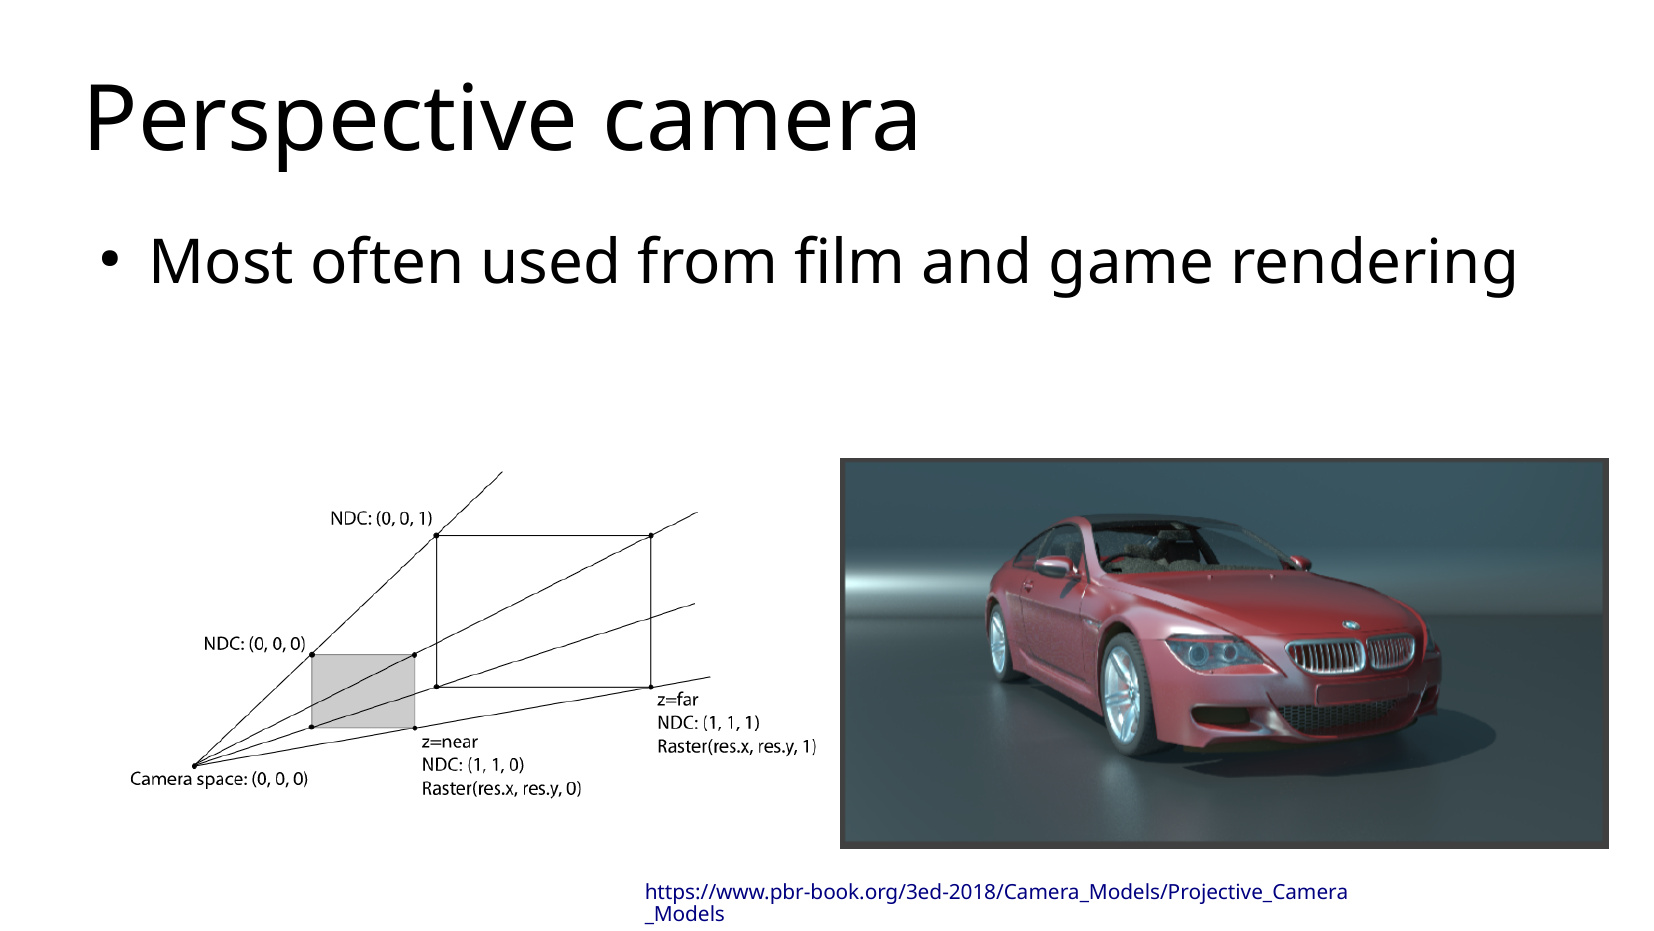

# Perspective camera
Most often used from film and game rendering
https://www.pbr-book.org/3ed-2018/Camera_Models/Projective_Camera_Models